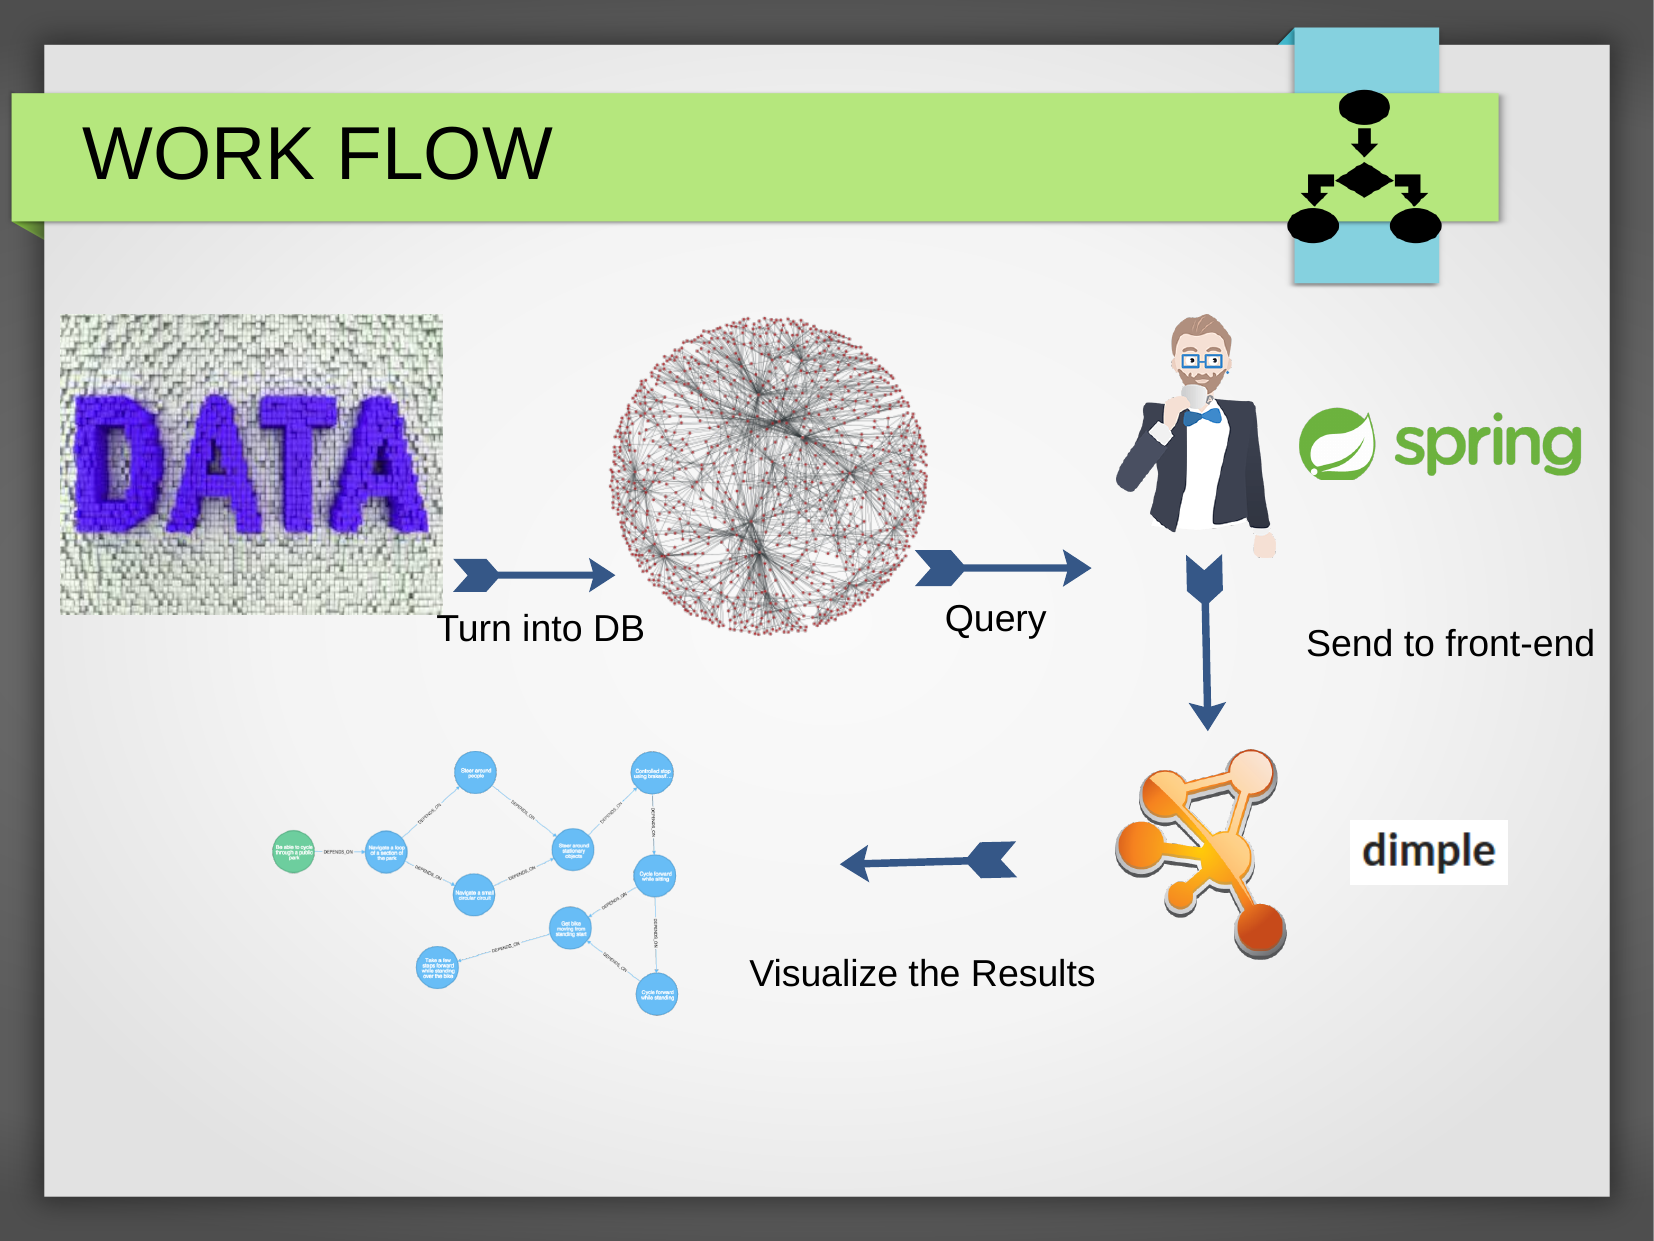

# WORK FLOW
Query
Turn into DB
Send to front-end
Visualize the Results